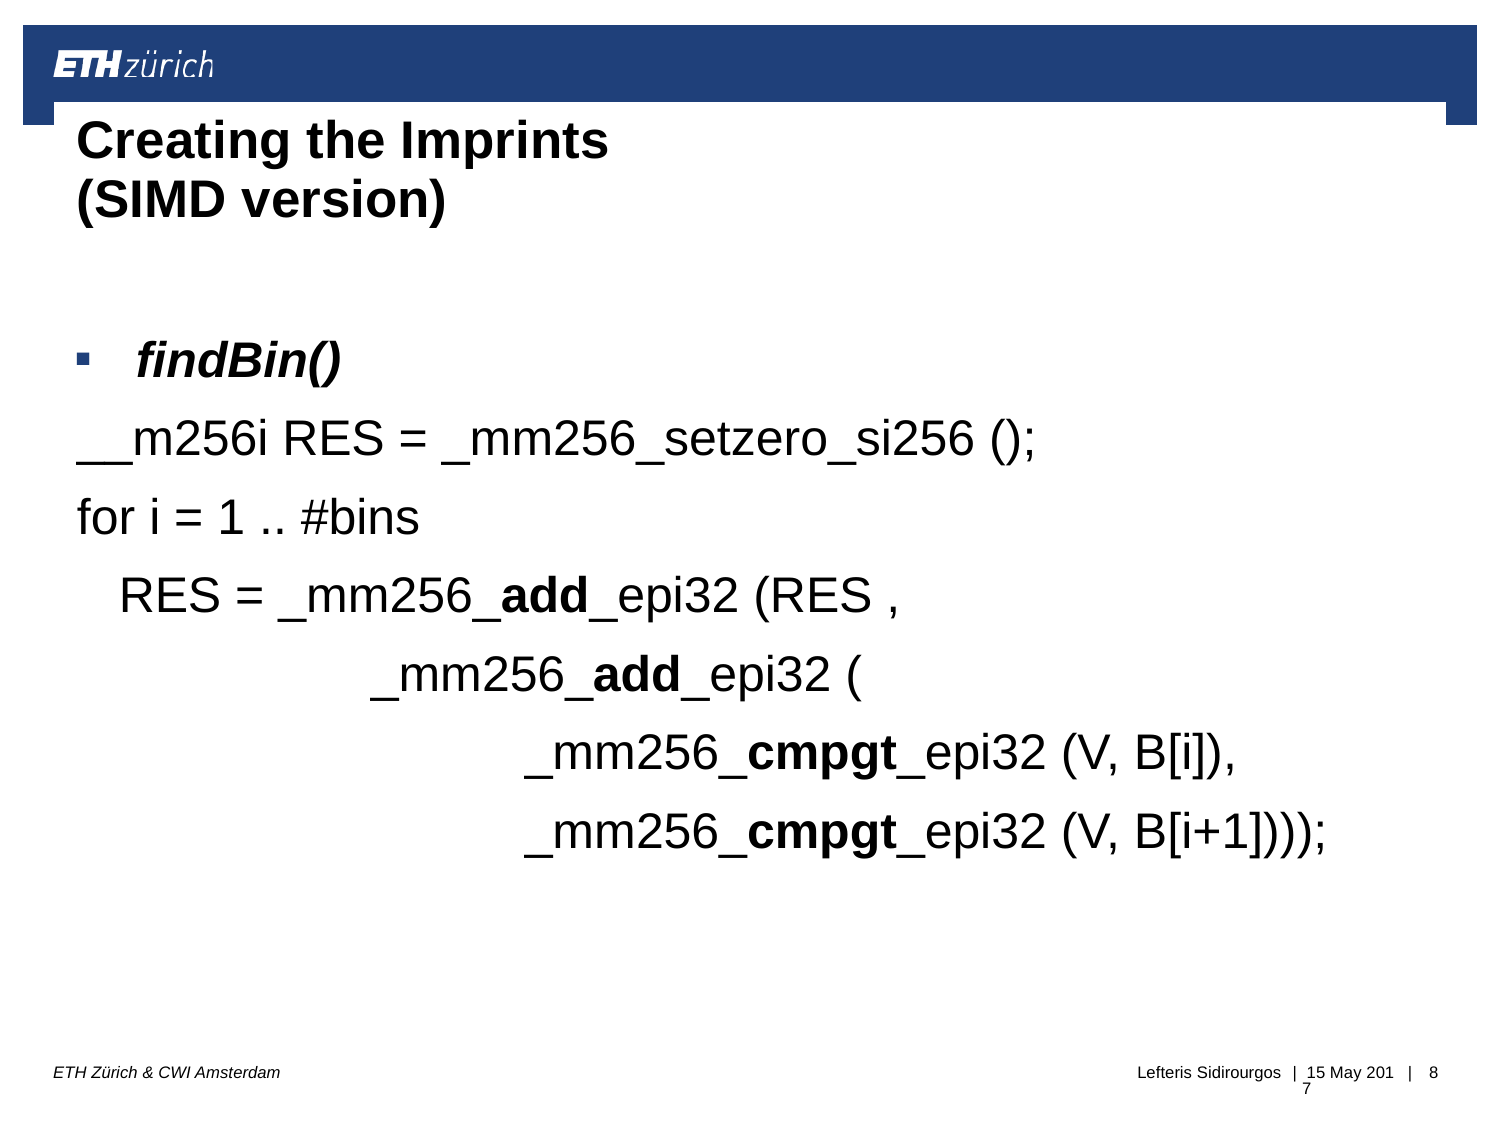

# Creating the Imprints (SIMD version)
findBin()
__m256i RES = _mm256_setzero_si256 ();
for i = 1 .. #bins
 RES = _mm256_add_epi32 (RES ,
 _mm256_add_epi32 (
 _mm256_cmpgt_epi32 (V, B[i]),
 _mm256_cmpgt_epi32 (V, B[i+1])));
Lefteris Sidirourgos
 15 May 2017
8